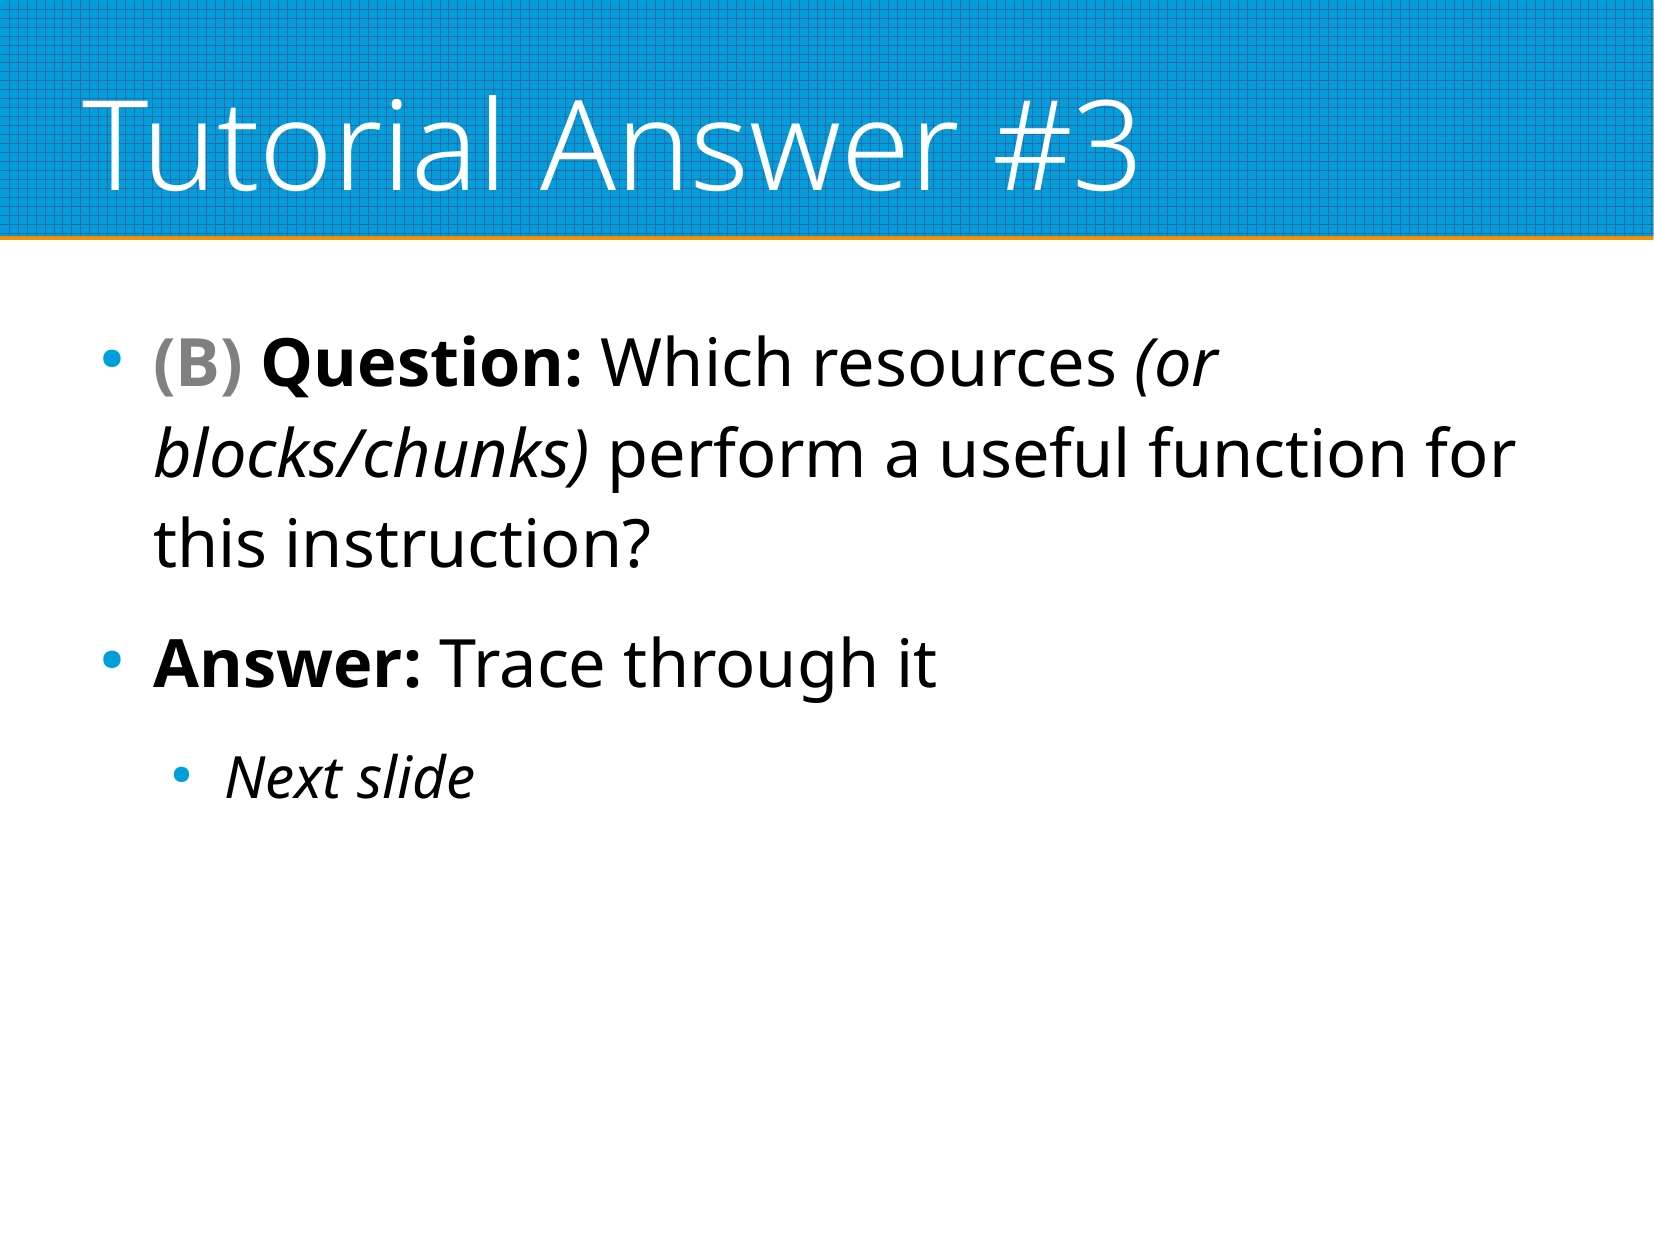

# Tutorial Answer #3
(B) Question: Which resources (or blocks/chunks) perform a useful function for this instruction?
Answer: Trace through it
Next slide